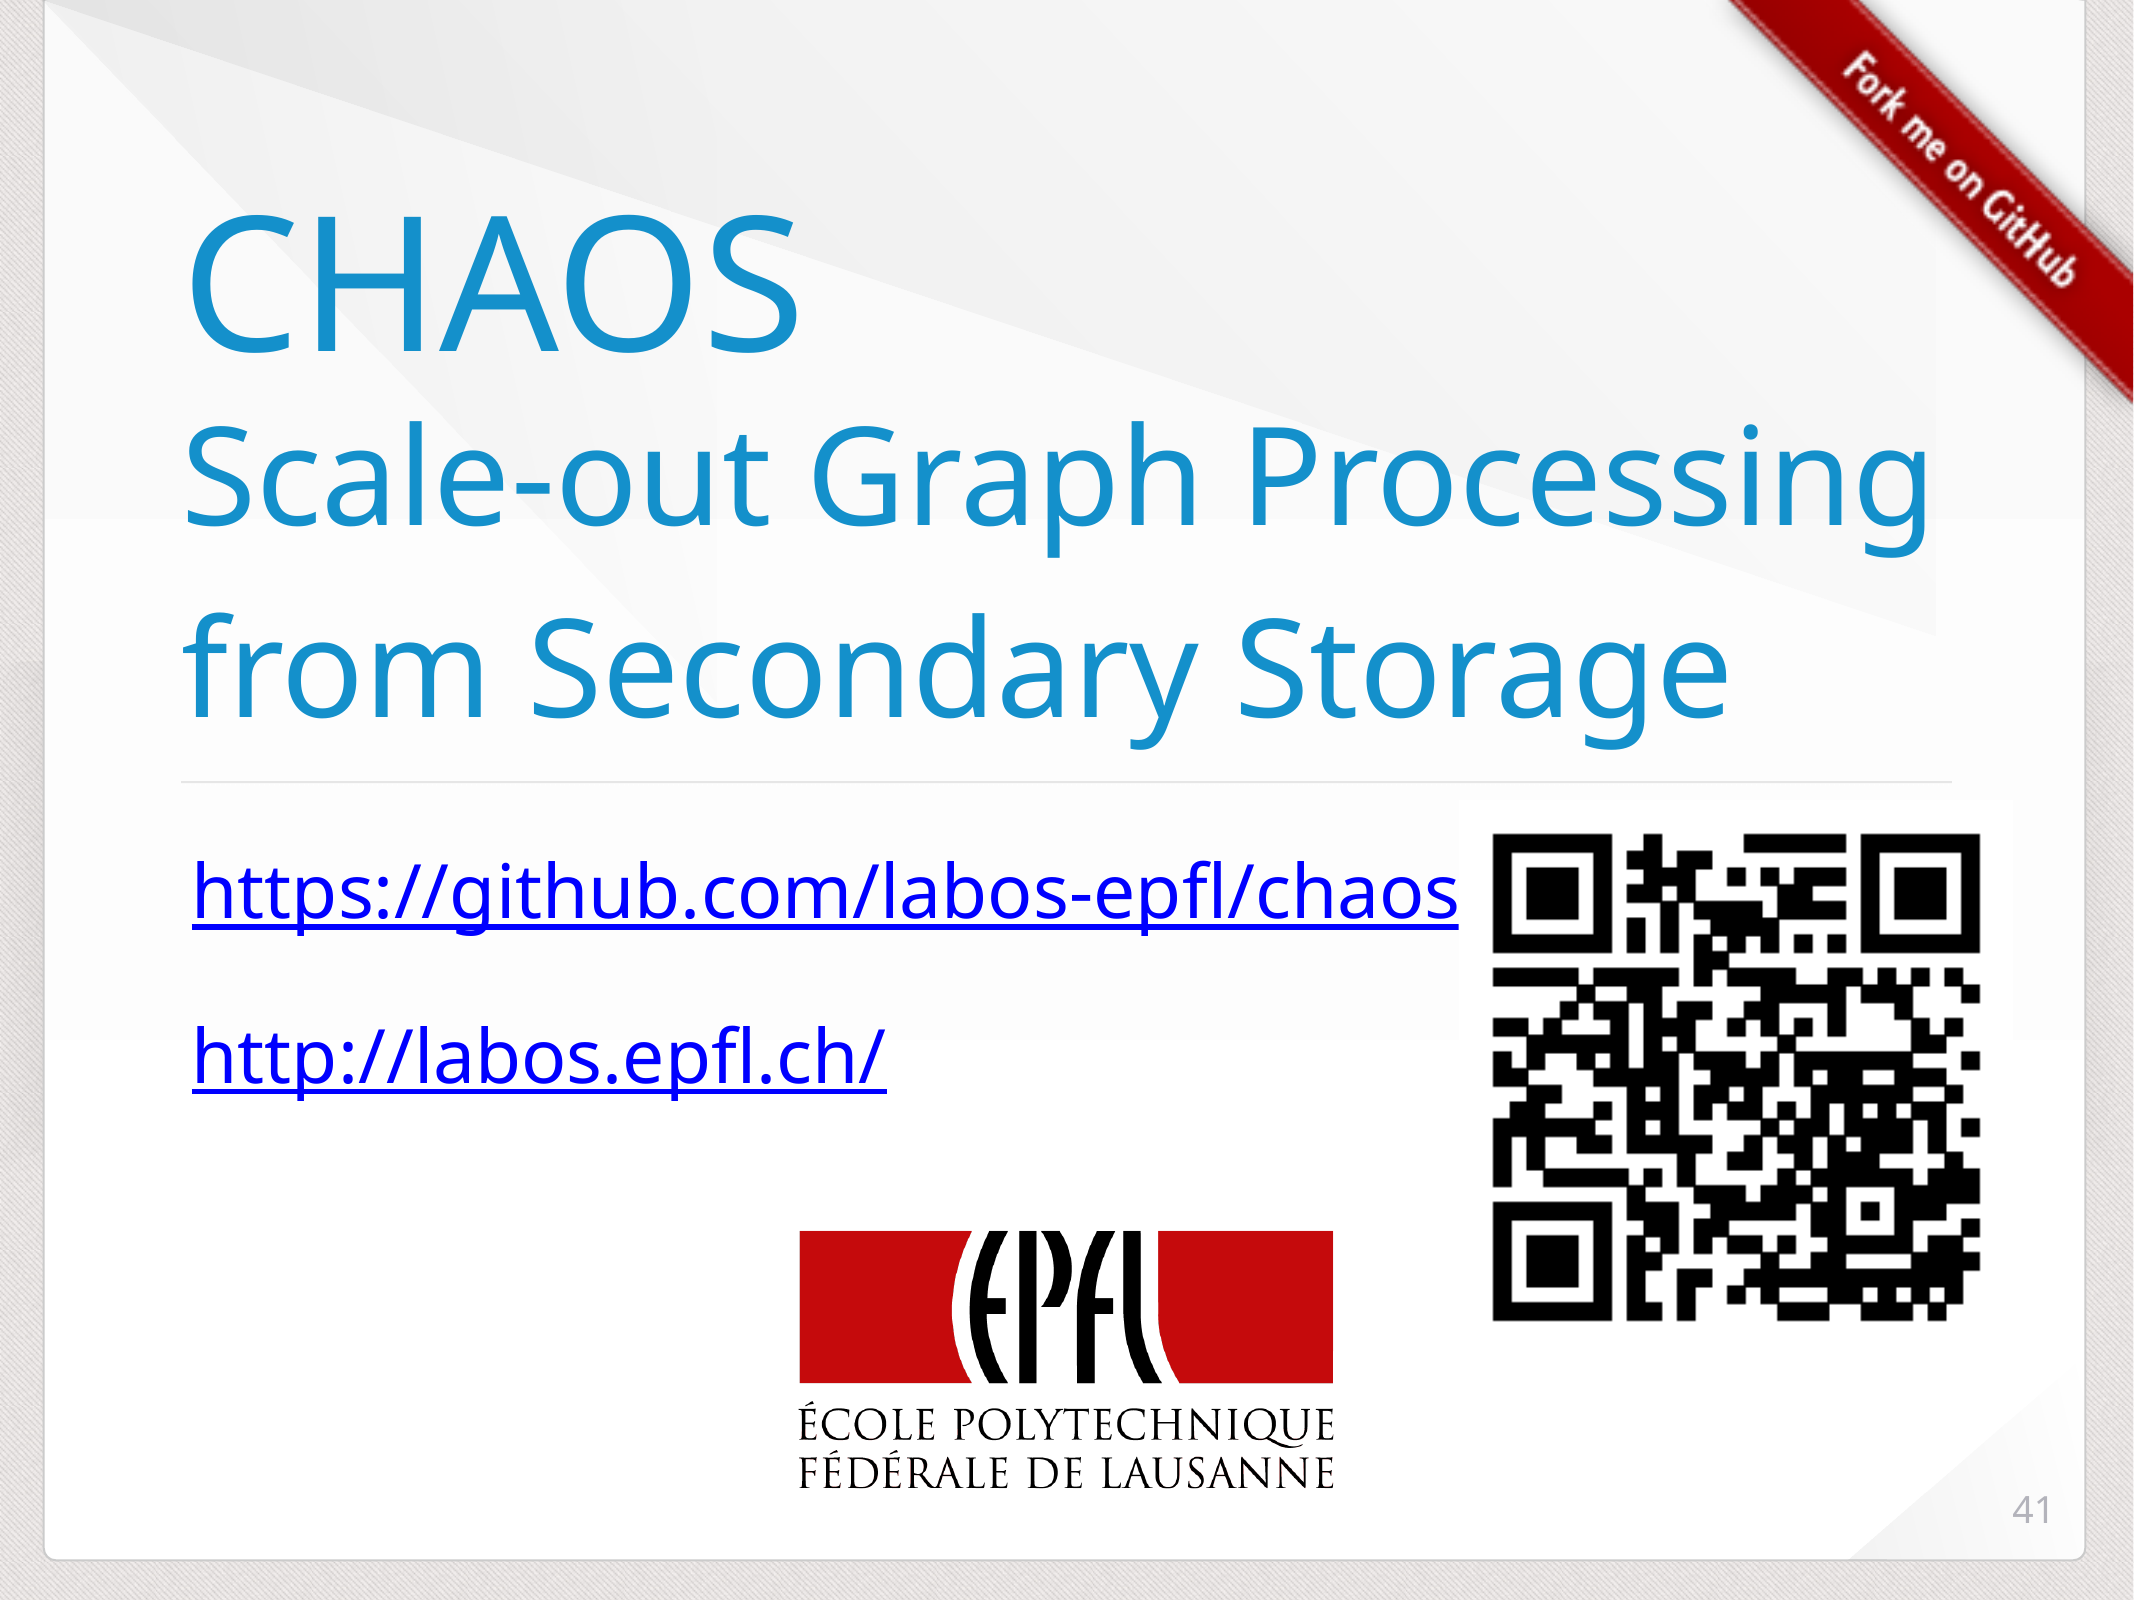

# CHAOS Scale-out Graph Processing from Secondary Storage
https://github.com/labos-epfl/chaos
http://labos.epfl.ch/